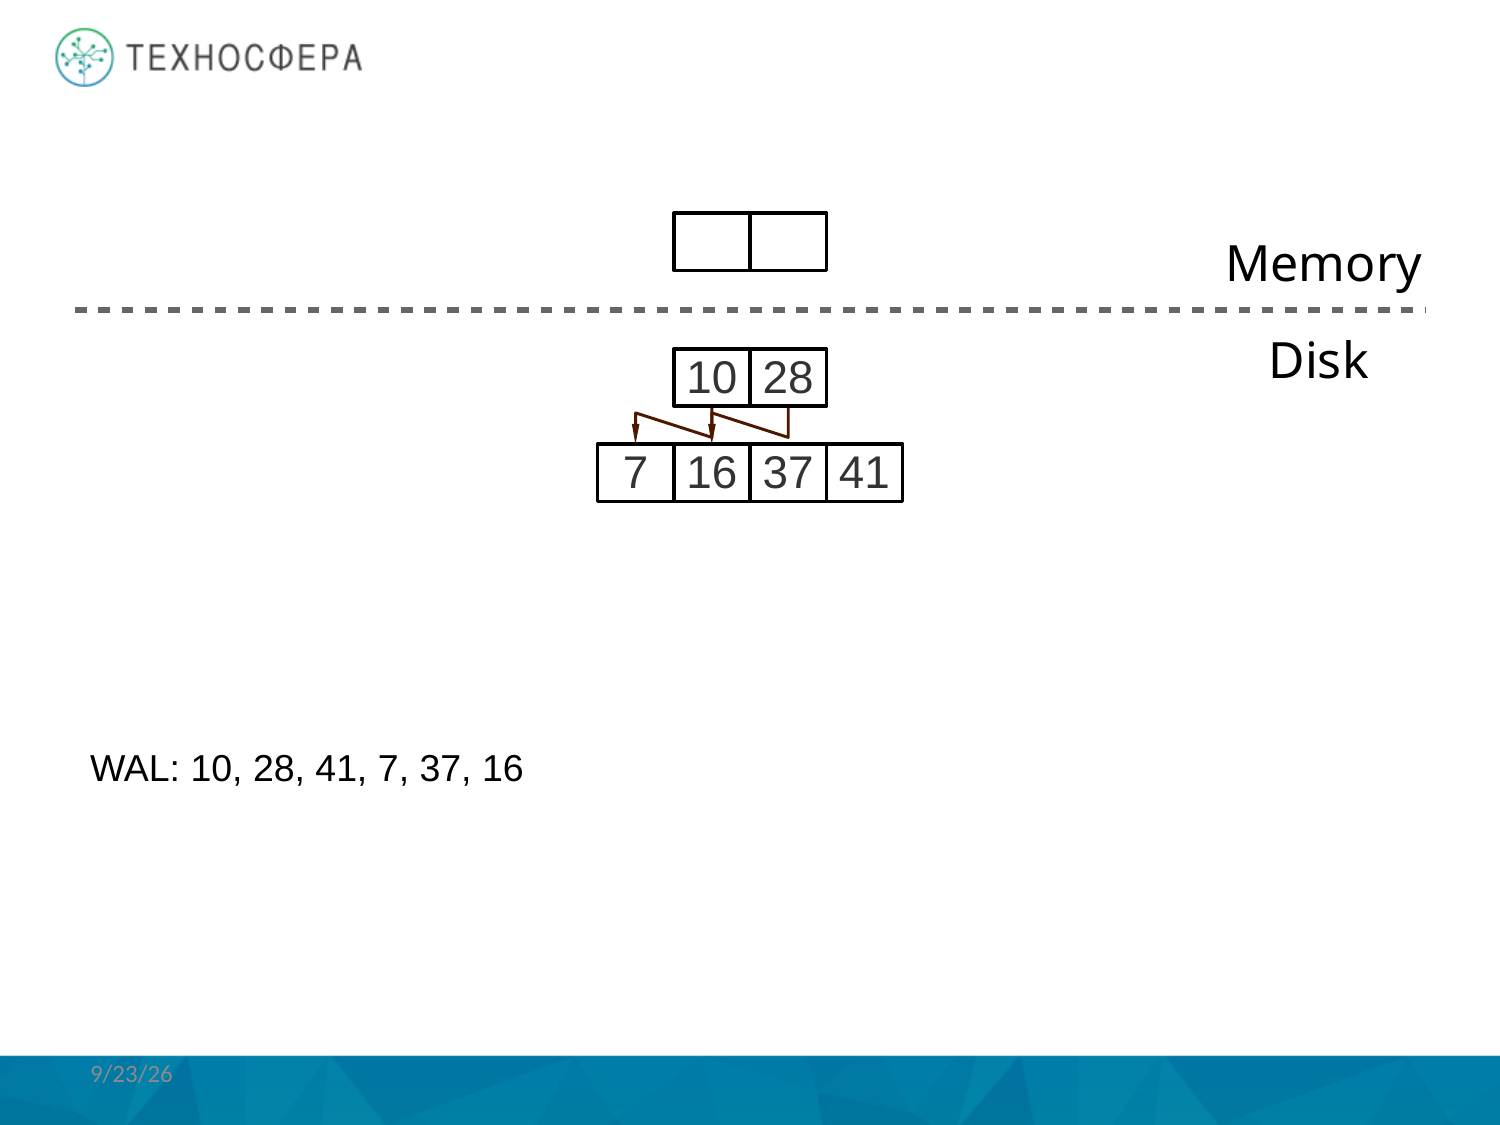

Memory
Disk
10
28
7
16
37
41
WAL: 10, 28, 41, 7, 37, 16